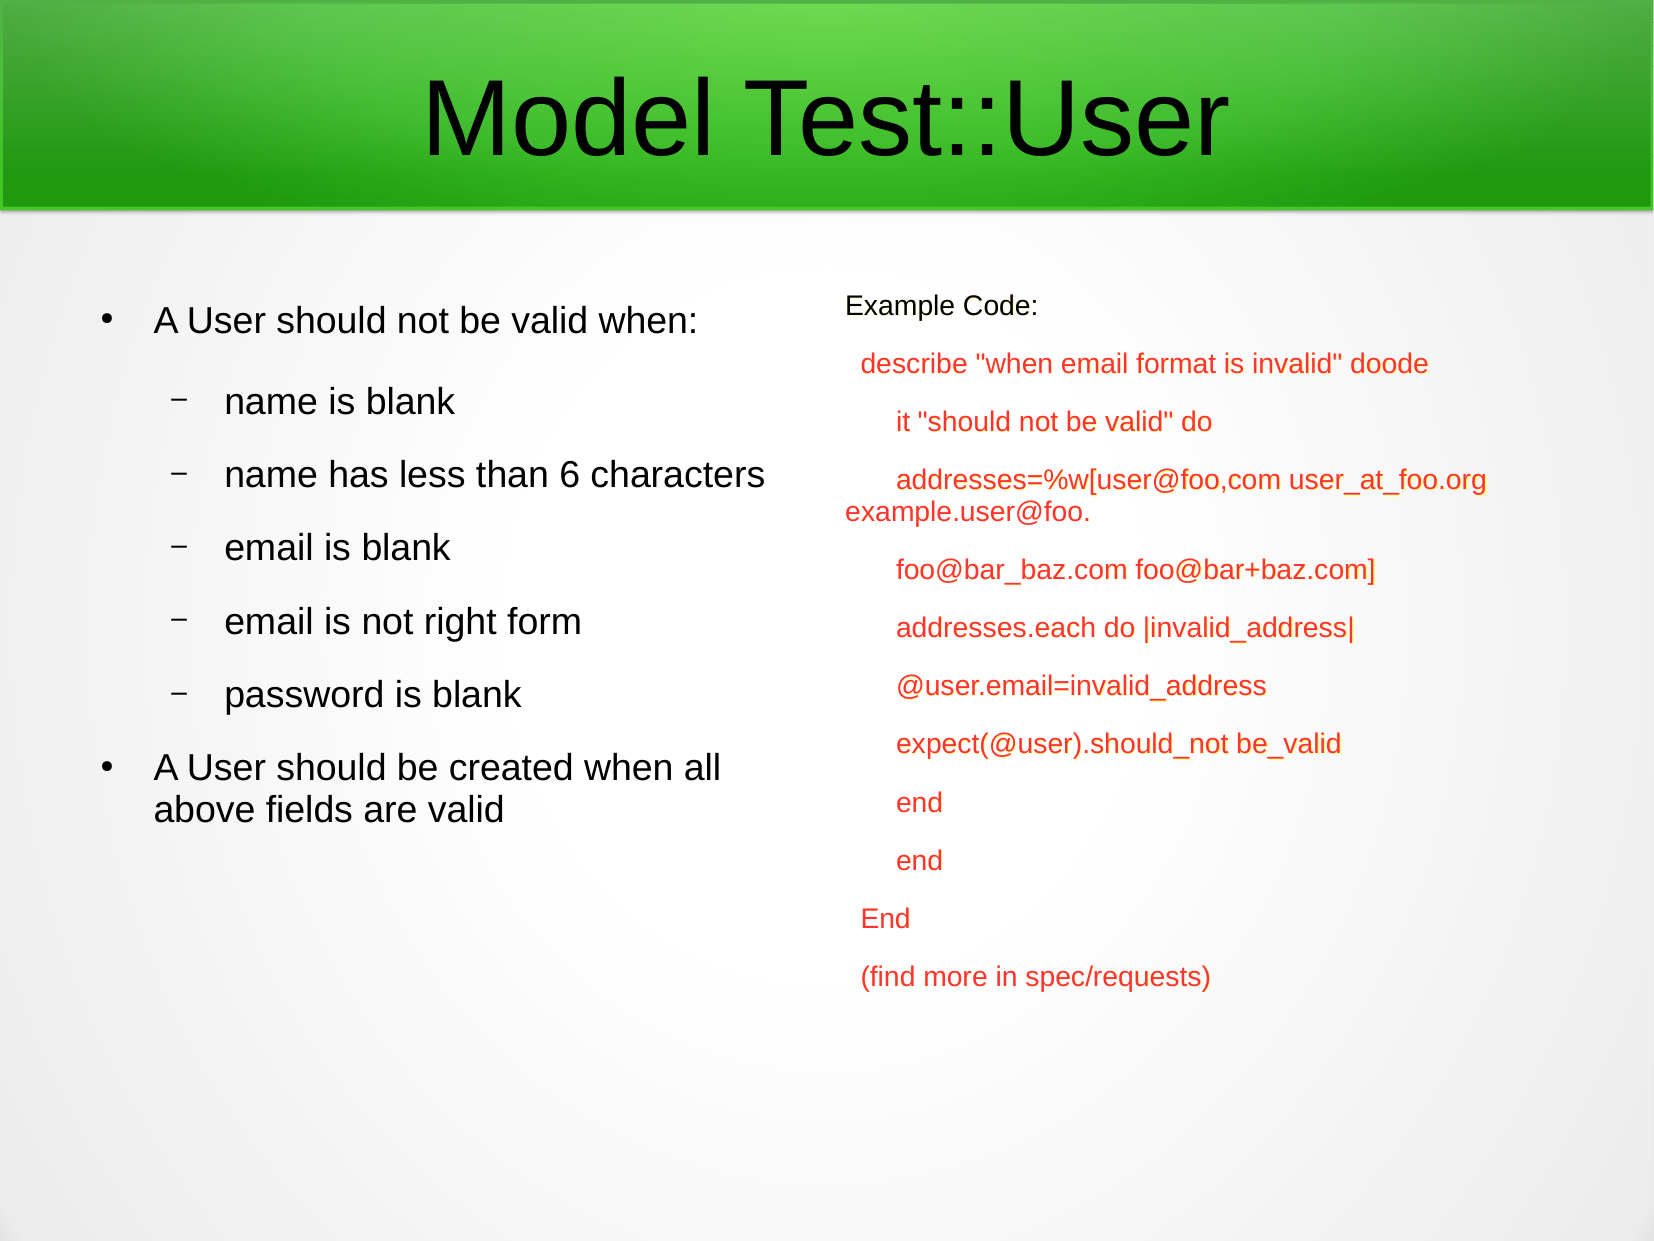

# Model Test::User
Example Code:
 describe "when email format is invalid" doode
 	it "should not be valid" do
 		addresses=%w[user@foo,com user_at_foo.org example.user@foo.
 			foo@bar_baz.com foo@bar+baz.com]
 		addresses.each do |invalid_address|
 			@user.email=invalid_address
 			expect(@user).should_not be_valid
 		end
 	end
 End
 (find more in spec/requests)
A User should not be valid when:
name is blank
name has less than 6 characters
email is blank
email is not right form
password is blank
A User should be created when all above fields are valid